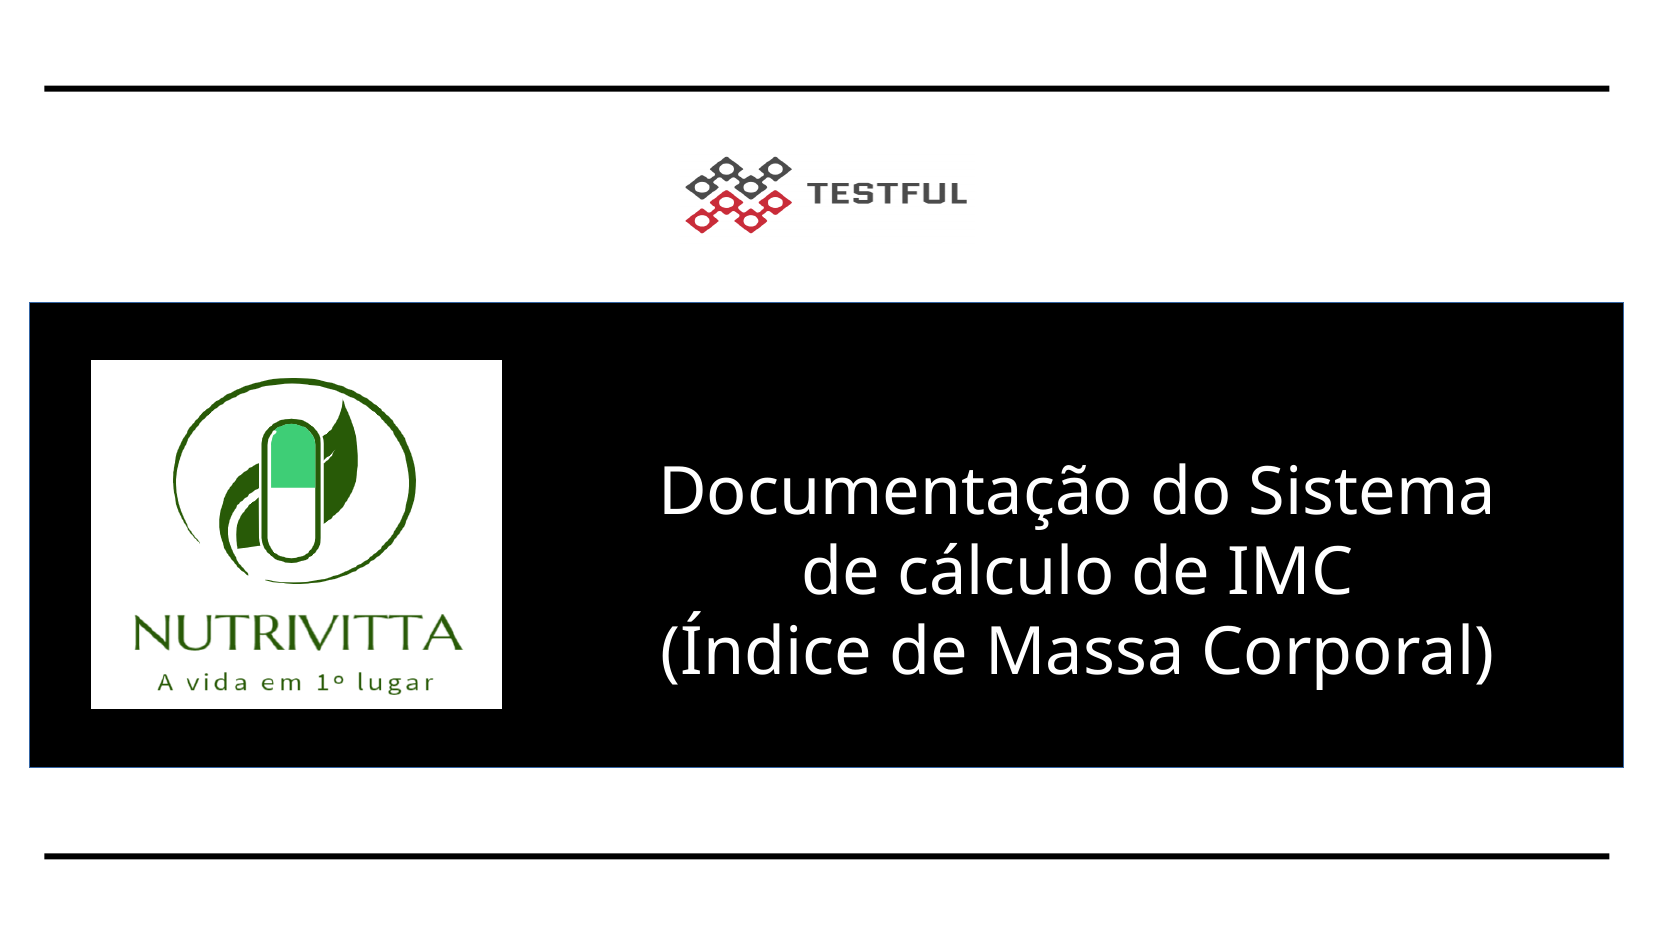

Documentação do Sistema de cálculo de IMC
(Índice de Massa Corporal)